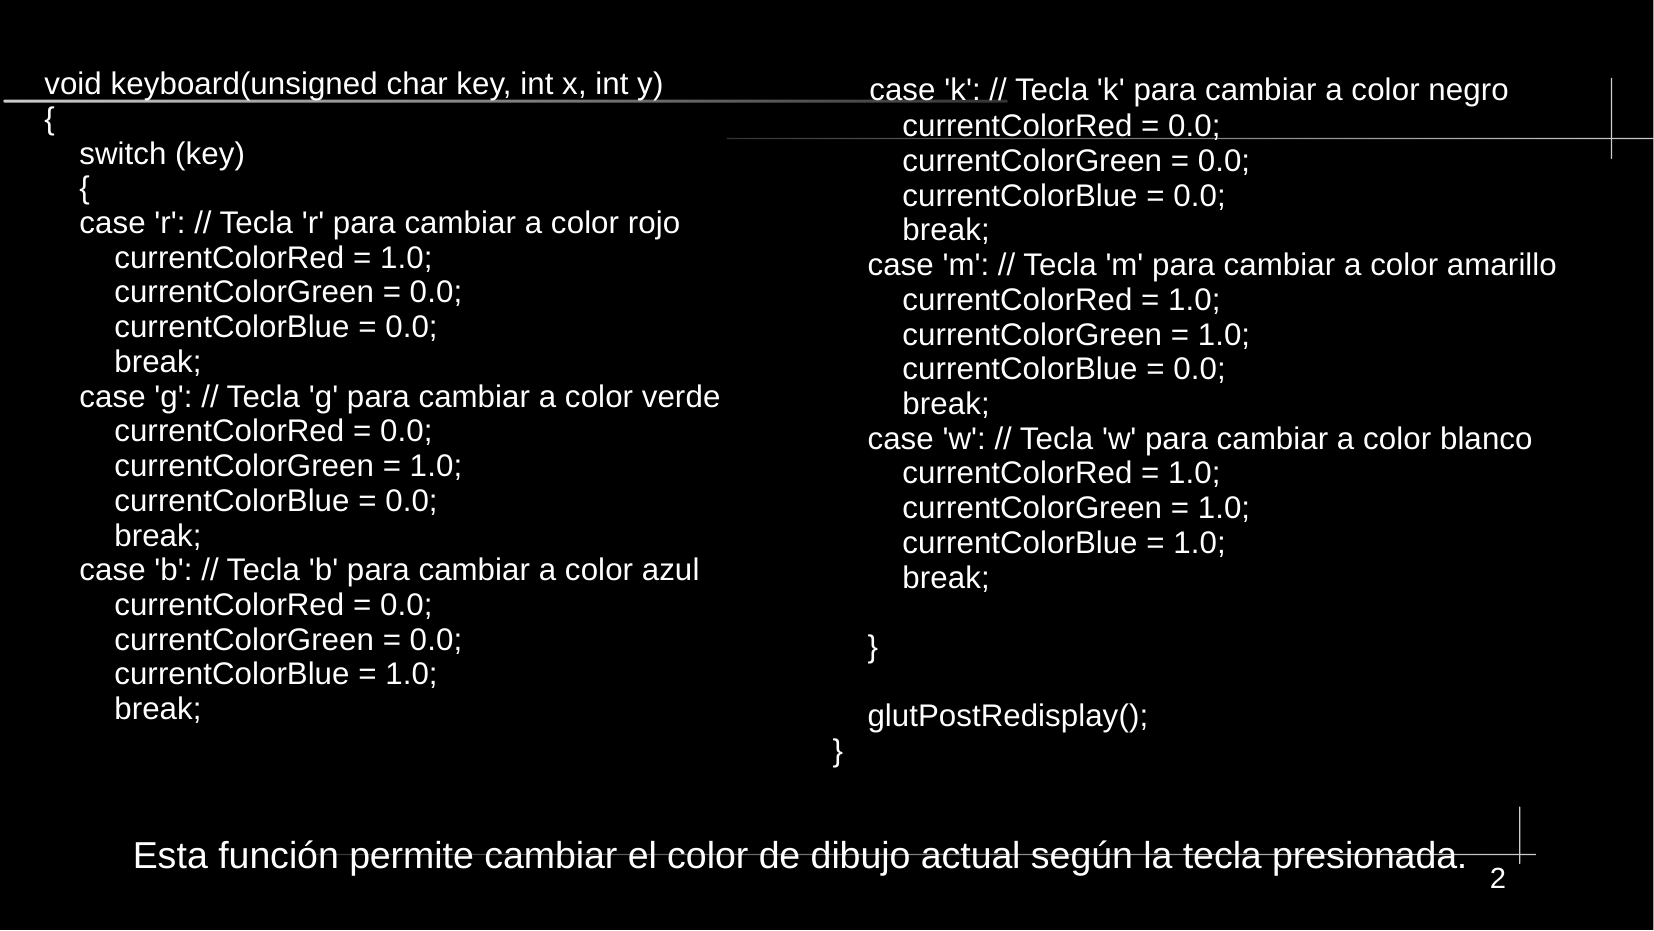

void keyboard(unsigned char key, int x, int y)
{
 switch (key)
 {
 case 'r': // Tecla 'r' para cambiar a color rojo
 currentColorRed = 1.0;
 currentColorGreen = 0.0;
 currentColorBlue = 0.0;
 break;
 case 'g': // Tecla 'g' para cambiar a color verde
 currentColorRed = 0.0;
 currentColorGreen = 1.0;
 currentColorBlue = 0.0;
 break;
 case 'b': // Tecla 'b' para cambiar a color azul
 currentColorRed = 0.0;
 currentColorGreen = 0.0;
 currentColorBlue = 1.0;
 break;
 case 'k': // Tecla 'k' para cambiar a color negro
 currentColorRed = 0.0;
 currentColorGreen = 0.0;
 currentColorBlue = 0.0;
 break;
 case 'm': // Tecla 'm' para cambiar a color amarillo
 currentColorRed = 1.0;
 currentColorGreen = 1.0;
 currentColorBlue = 0.0;
 break;
 case 'w': // Tecla 'w' para cambiar a color blanco
 currentColorRed = 1.0;
 currentColorGreen = 1.0;
 currentColorBlue = 1.0;
 break;
 }
 glutPostRedisplay();
}
Esta función permite cambiar el color de dibujo actual según la tecla presionada.
2